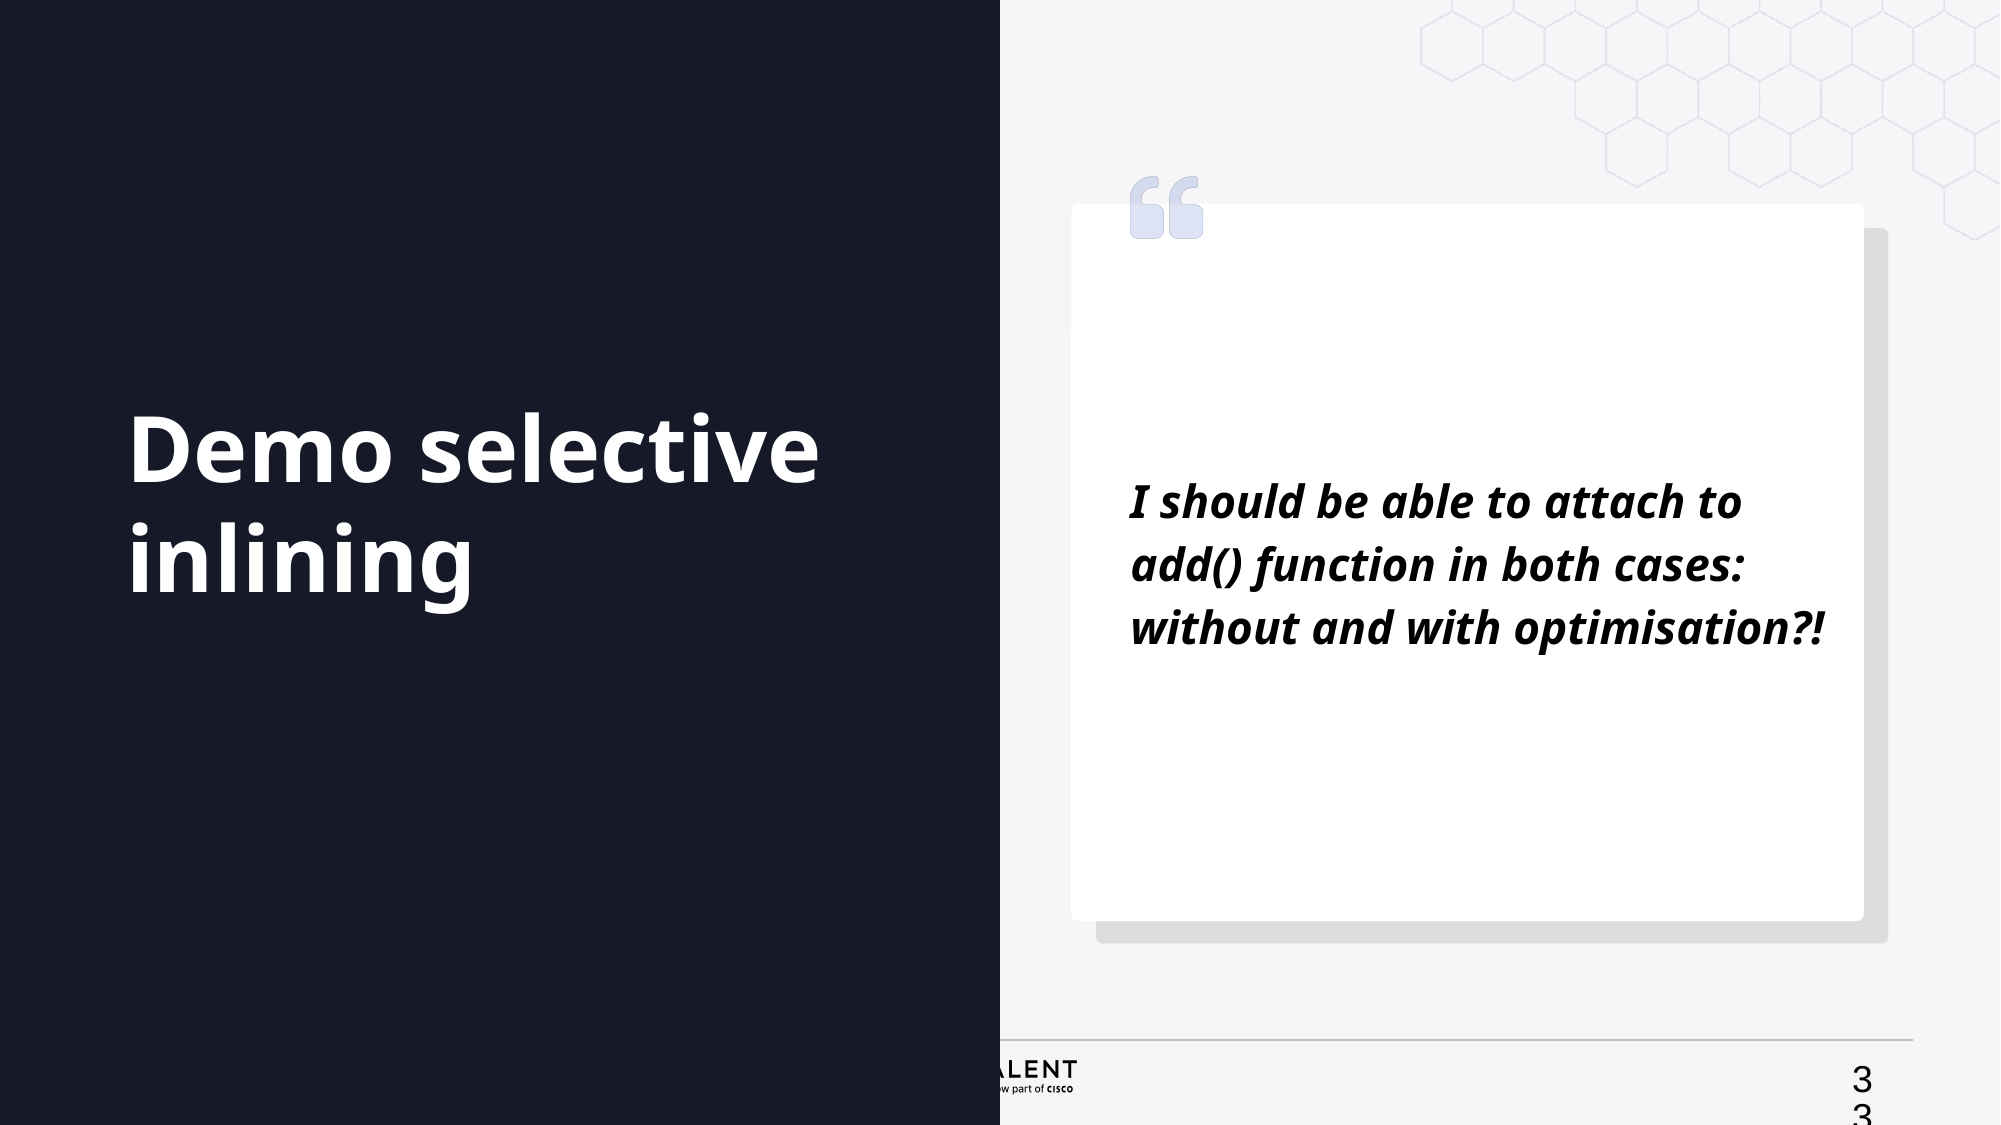

I should be able to attach to add() function in both cases: without and with optimisation?!
# Demo selective inlining